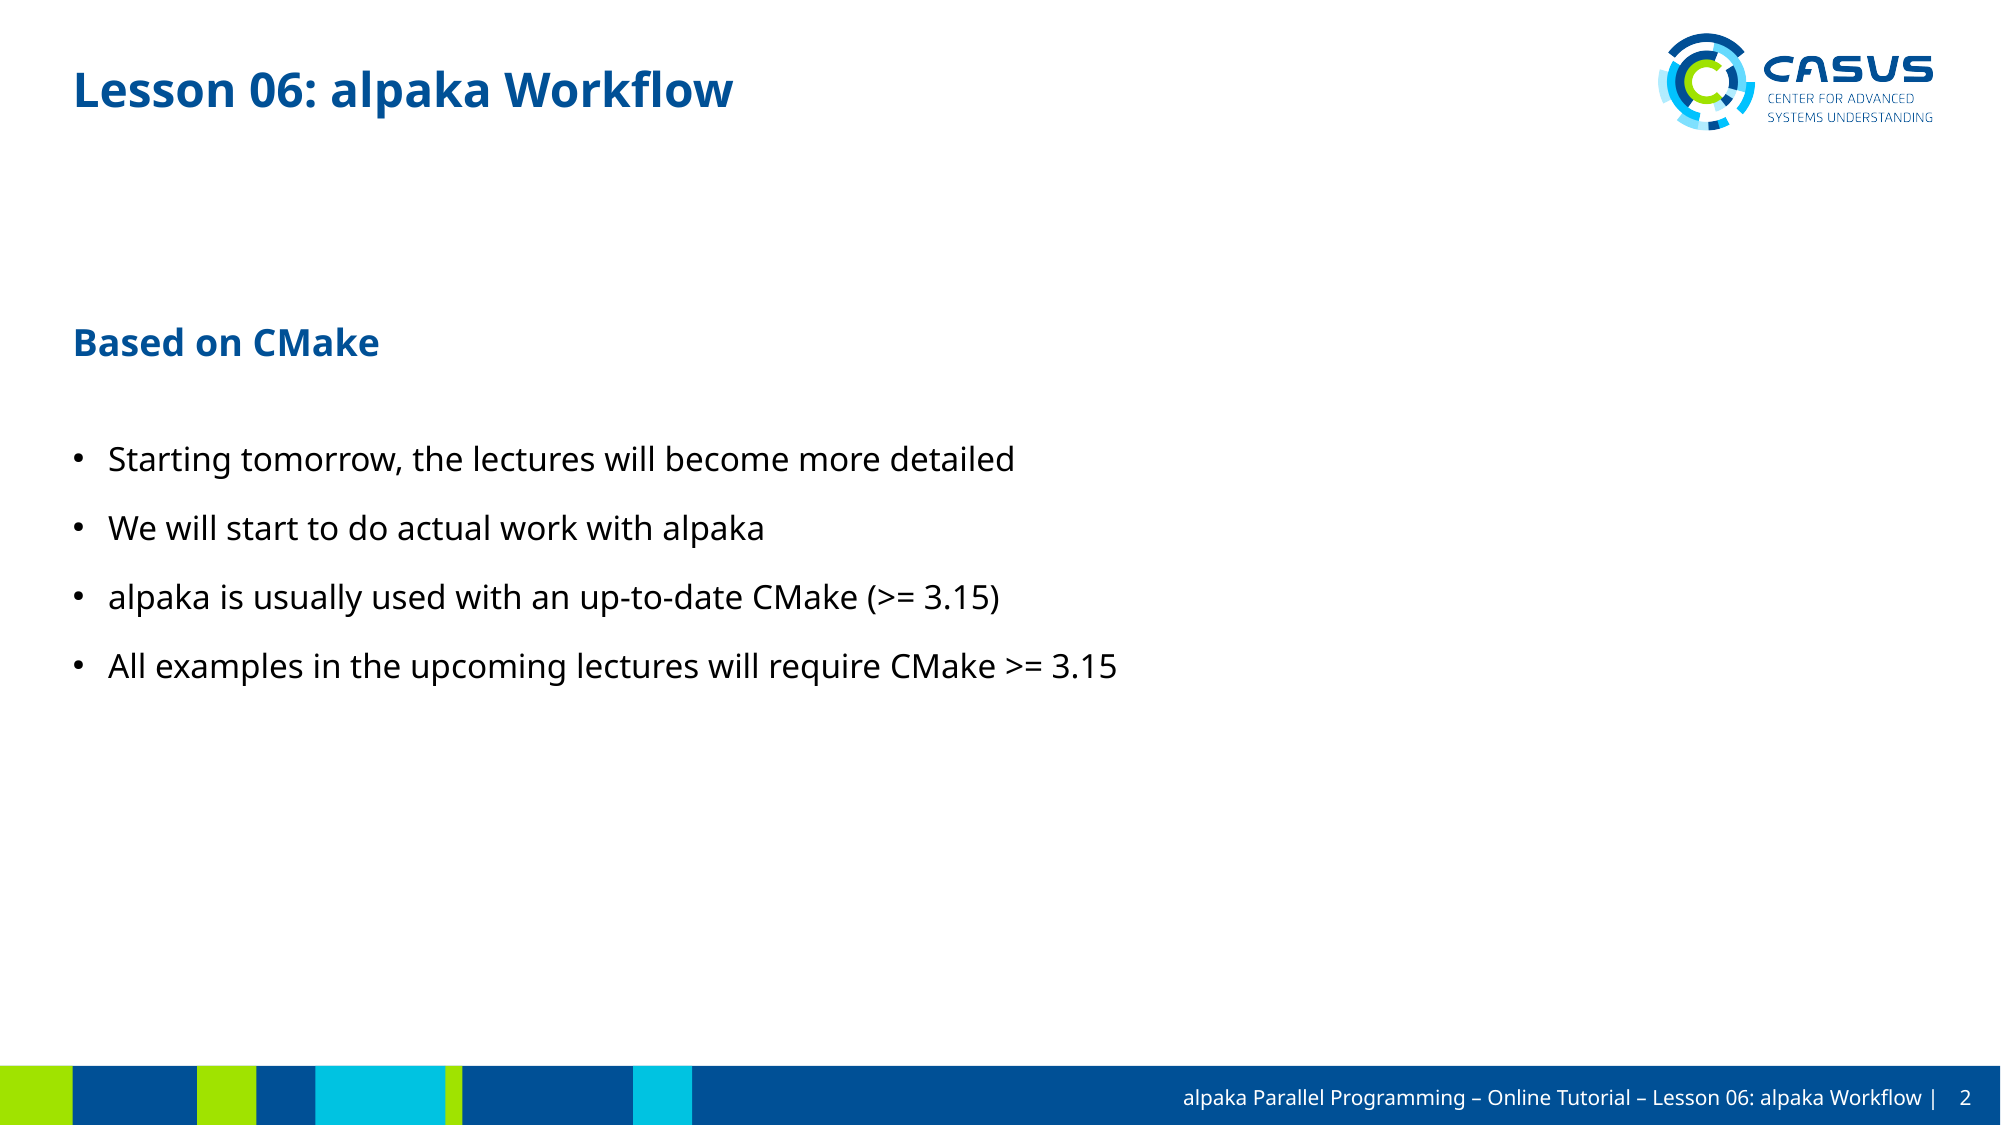

# Lesson 06: alpaka Workflow
Based on CMake
Starting tomorrow, the lectures will become more detailed
We will start to do actual work with alpaka
alpaka is usually used with an up-to-date CMake (>= 3.15)
All examples in the upcoming lectures will require CMake >= 3.15
alpaka Parallel Programming – Online Tutorial – Lesson 06: alpaka Workflow
2